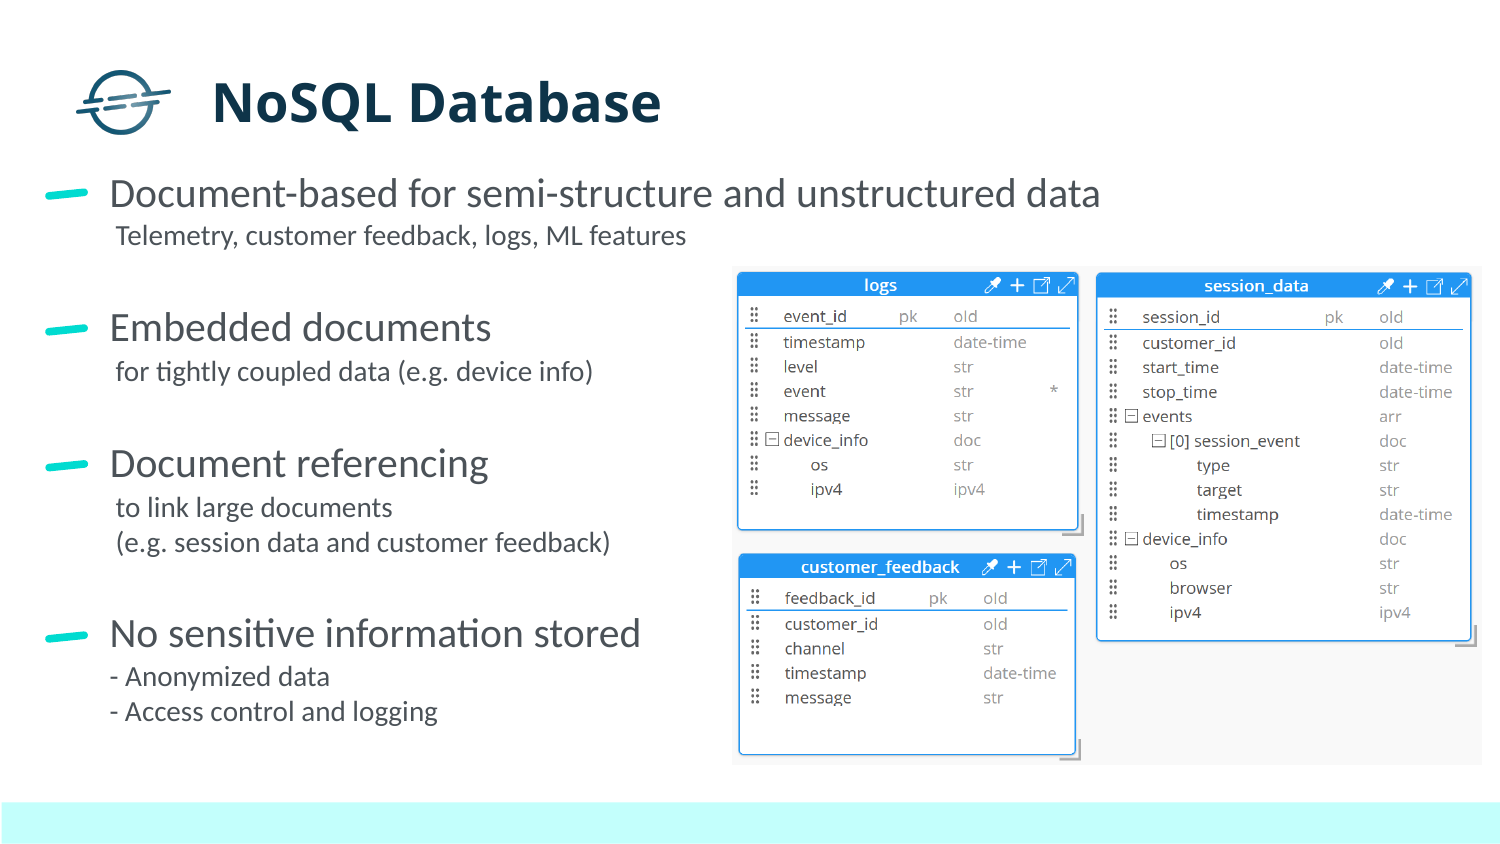

# NoSQL Database
Document-based for semi-structure and unstructured data
Telemetry, customer feedback, logs, ML features
Embedded documents
for tightly coupled data (e.g. device info)
Document referencing
to link large documents
(e.g. session data and customer feedback)
No sensitive information stored
- Anonymized data
- Access control and logging